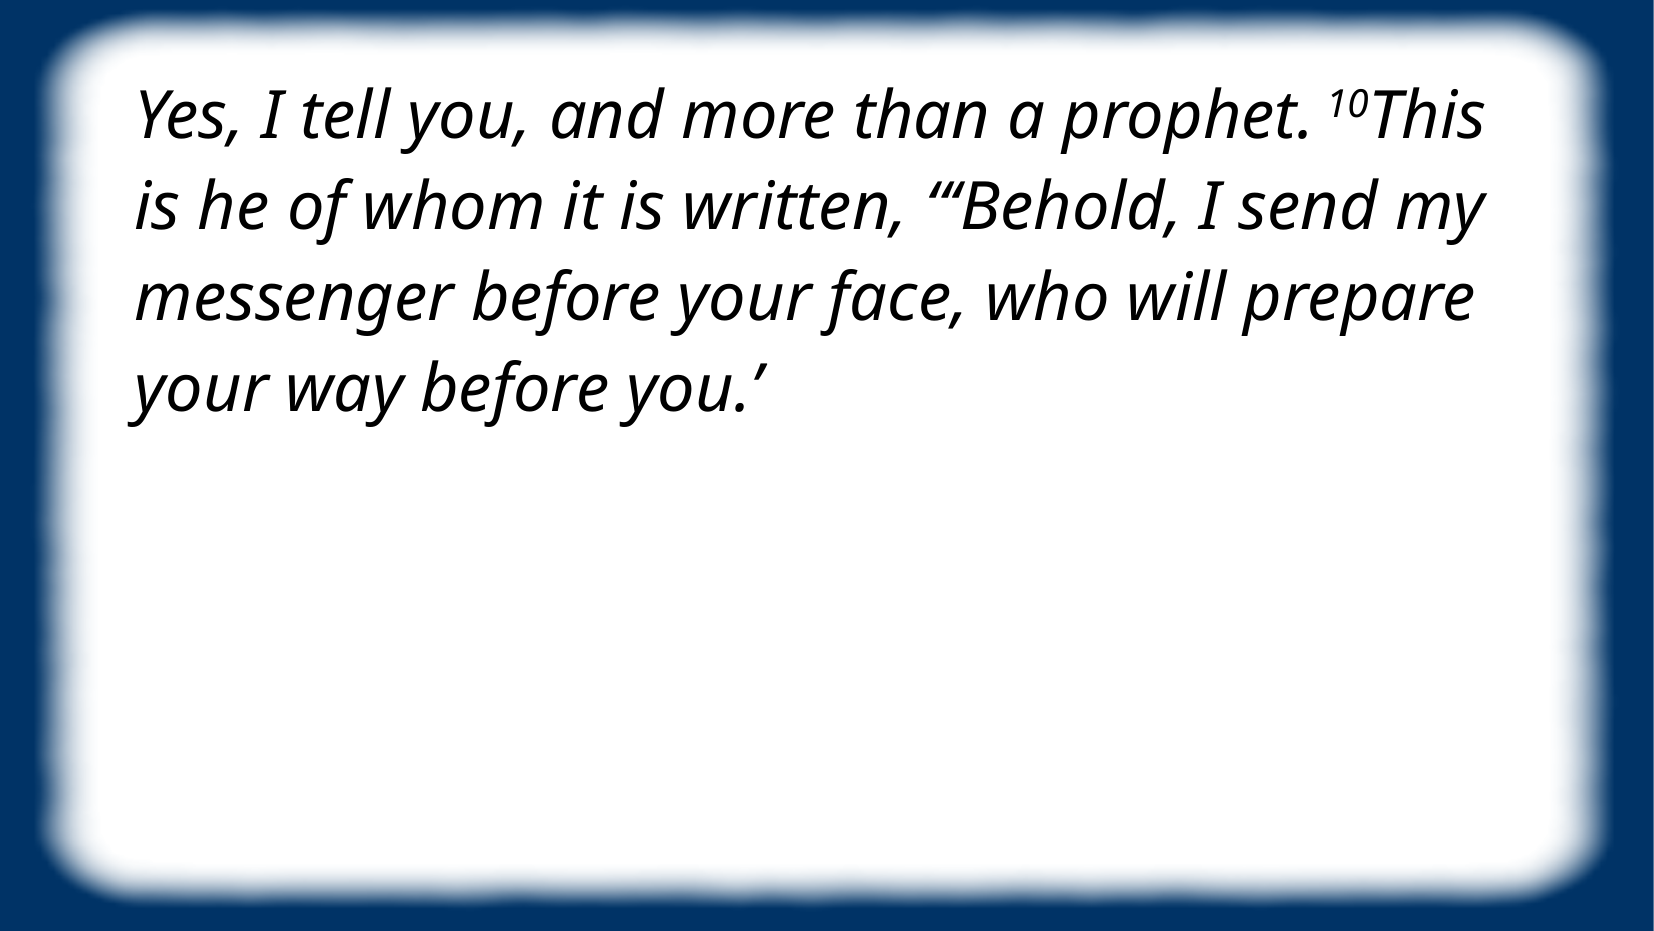

Yes, I tell you, and more than a prophet. 10This is he of whom it is written, “‘Behold, I send my messenger before your face, who will prepare your way before you.’